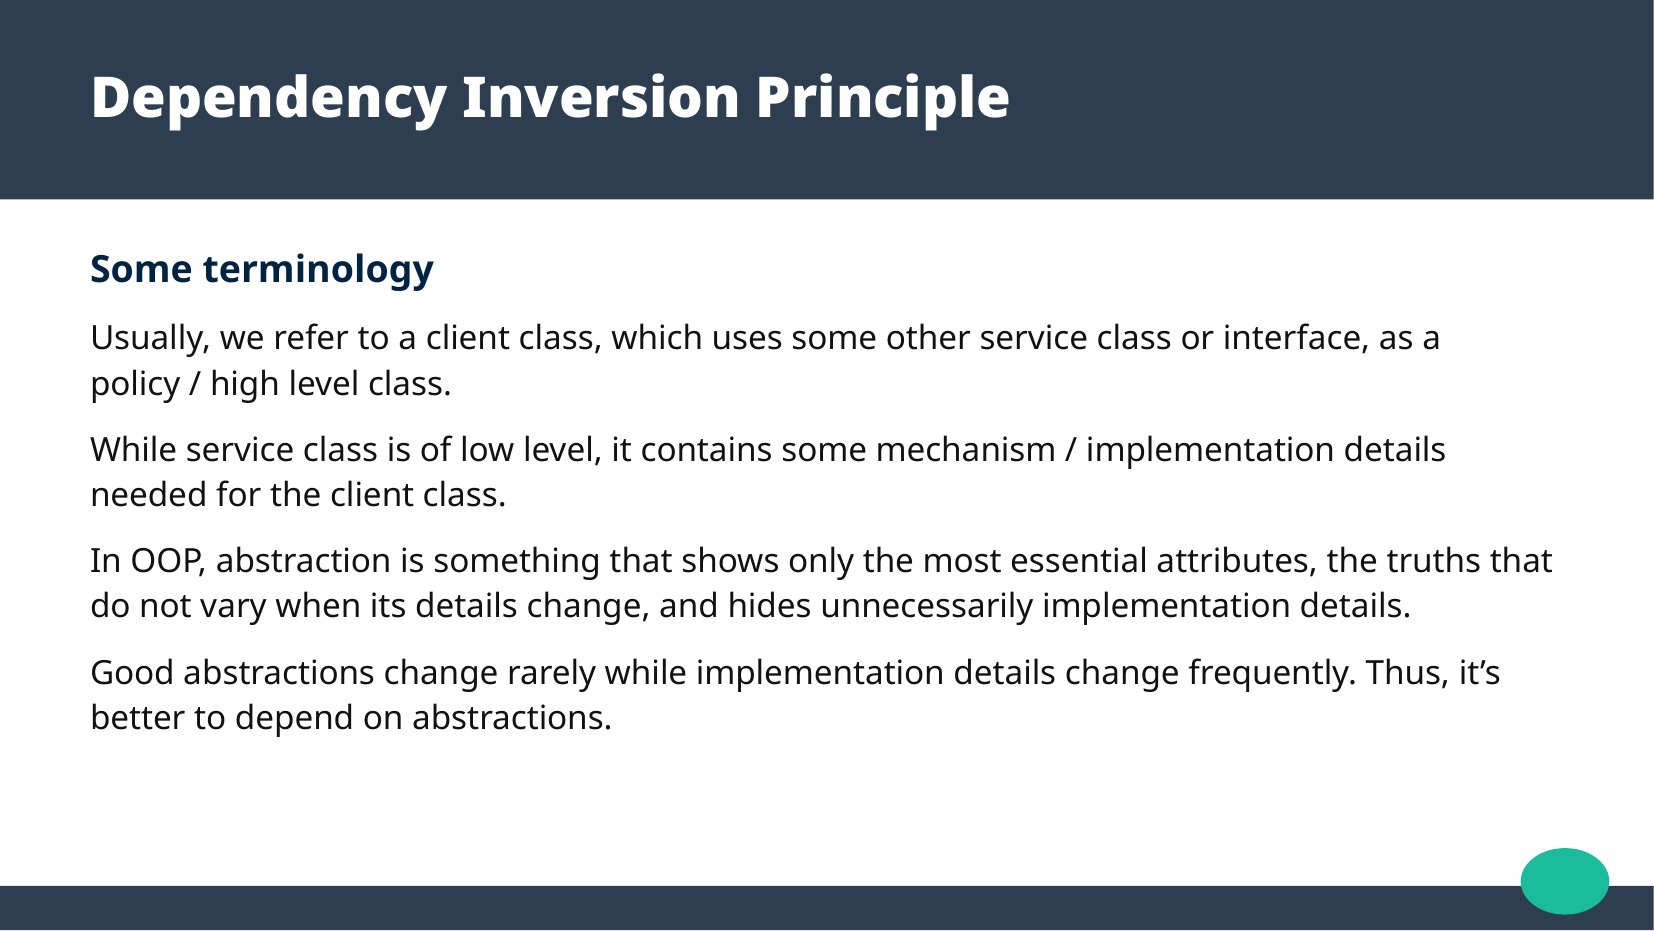

# Dependency Inversion Principle
Some terminology
Usually, we refer to a client class, which uses some other service class or interface, as a policy / high level class.
While service class is of low level, it contains some mechanism / implementation details needed for the client class.
In OOP, abstraction is something that shows only the most essential attributes, the truths that do not vary when its details change, and hides unnecessarily implementation details.
Good abstractions change rarely while implementation details change frequently. Thus, it’s better to depend on abstractions.